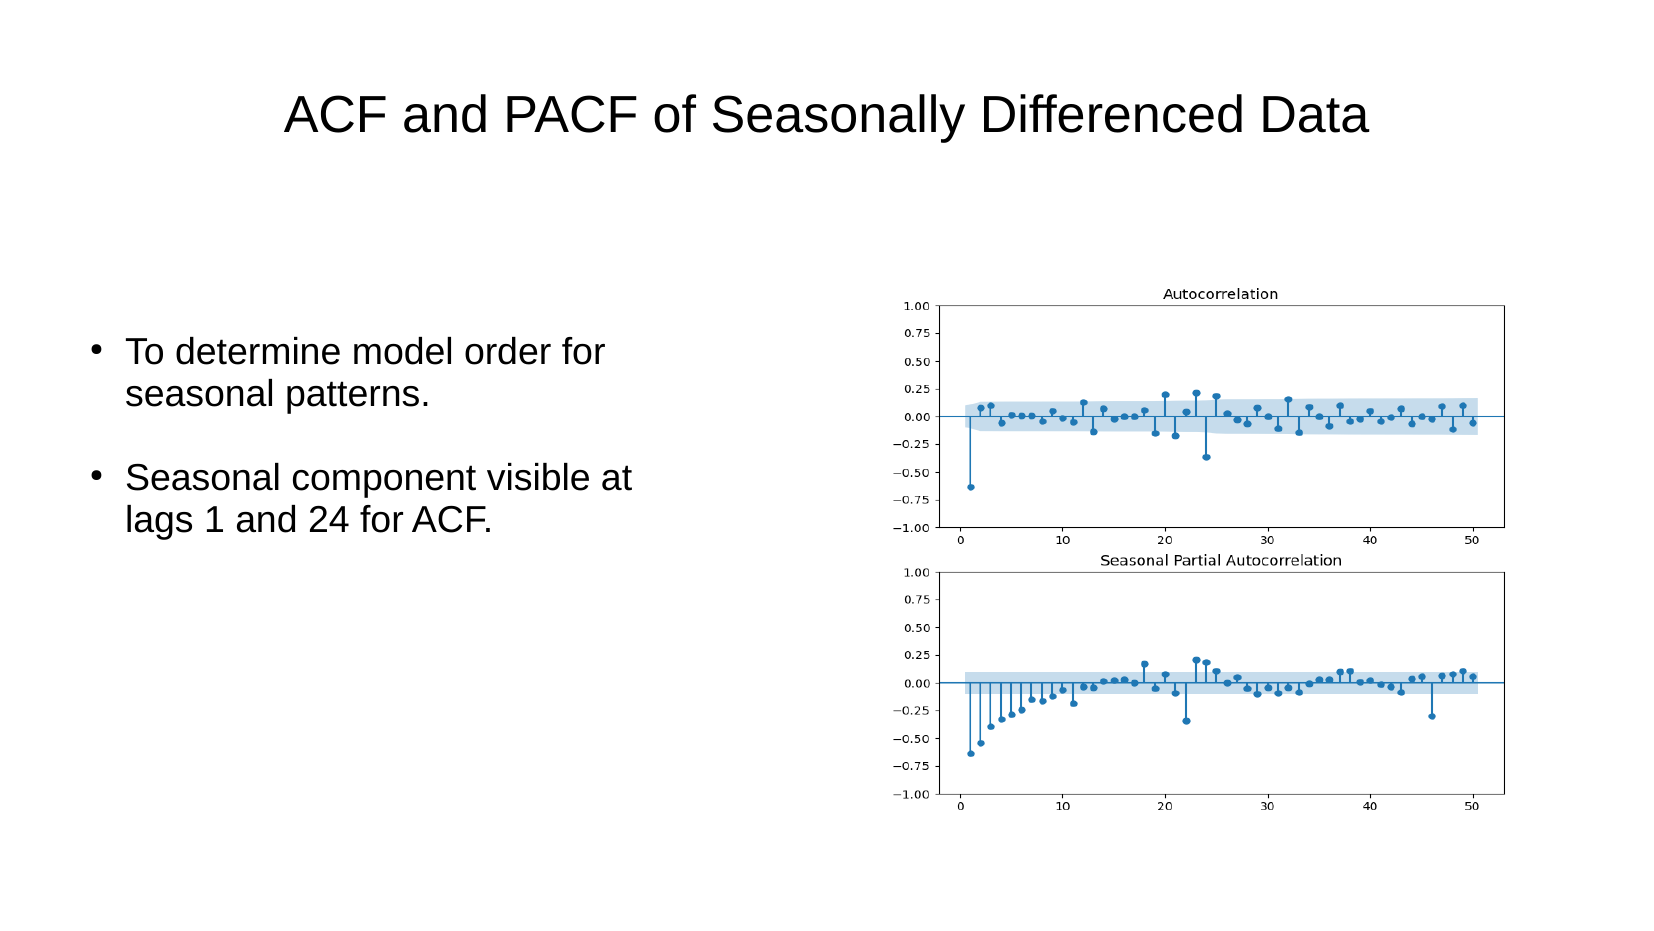

# ACF and PACF of Seasonally Differenced Data
To determine model order for seasonal patterns.
Seasonal component visible at lags 1 and 24 for ACF.